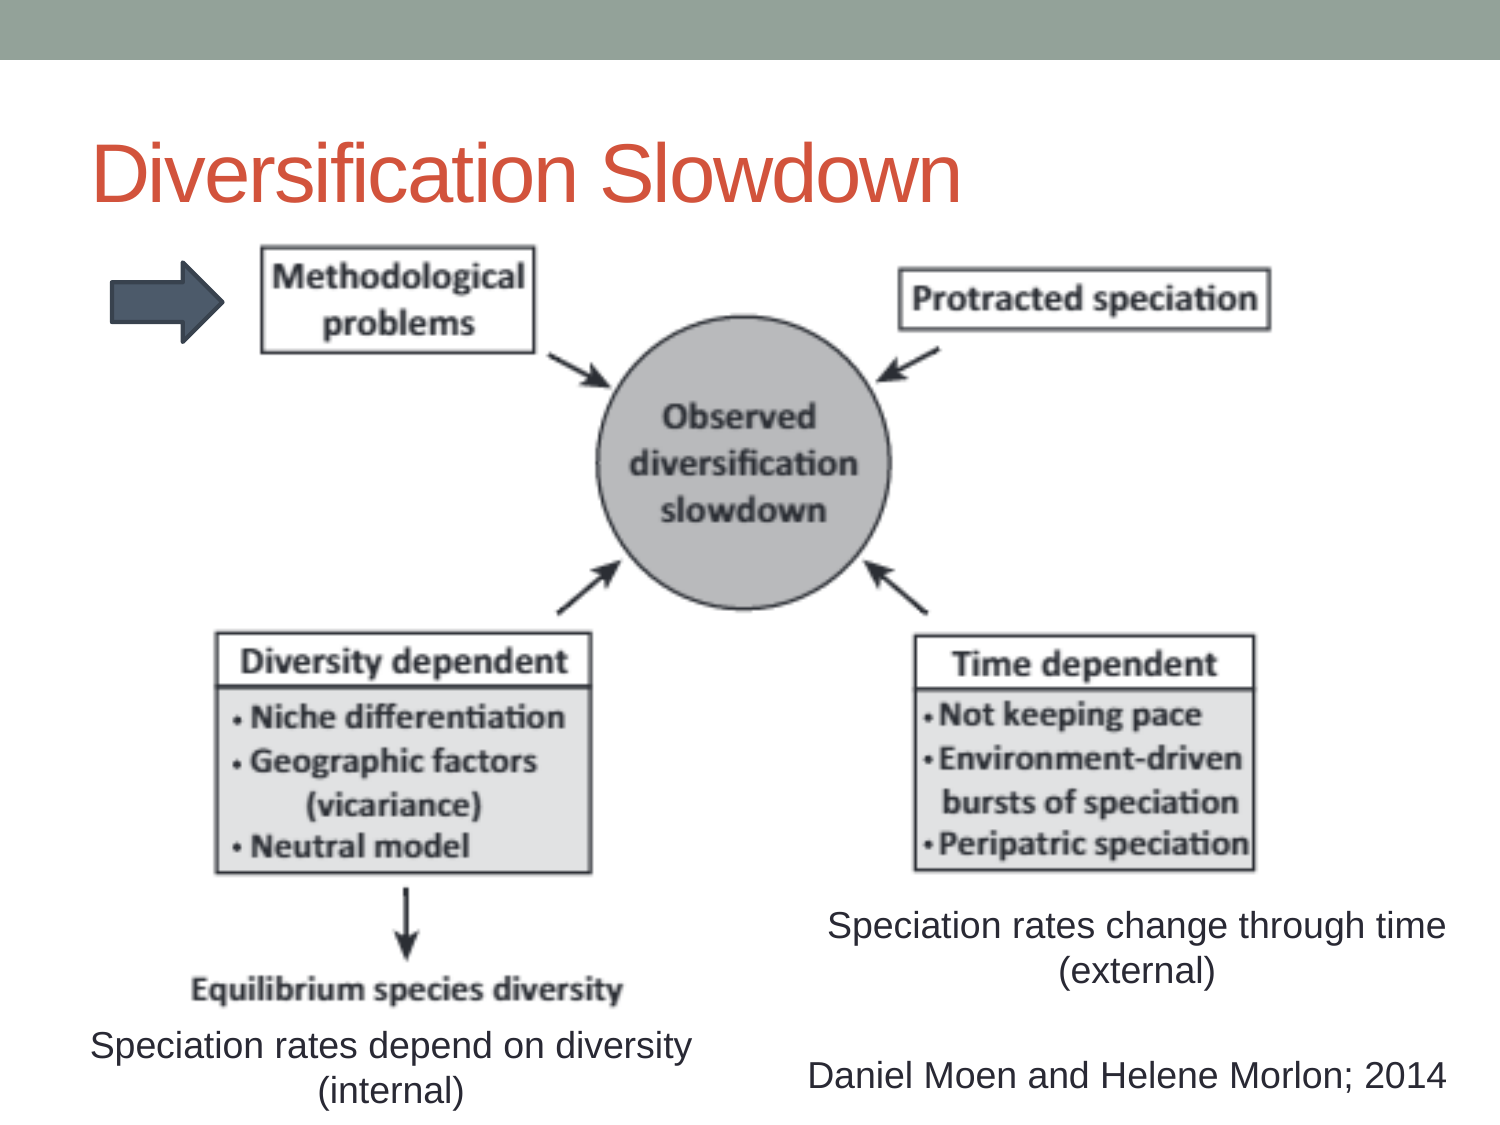

# Diversification Slowdown
Speciation rates change through time (external)
Speciation rates depend on diversity (internal)
Daniel Moen and Helene Morlon; 2014